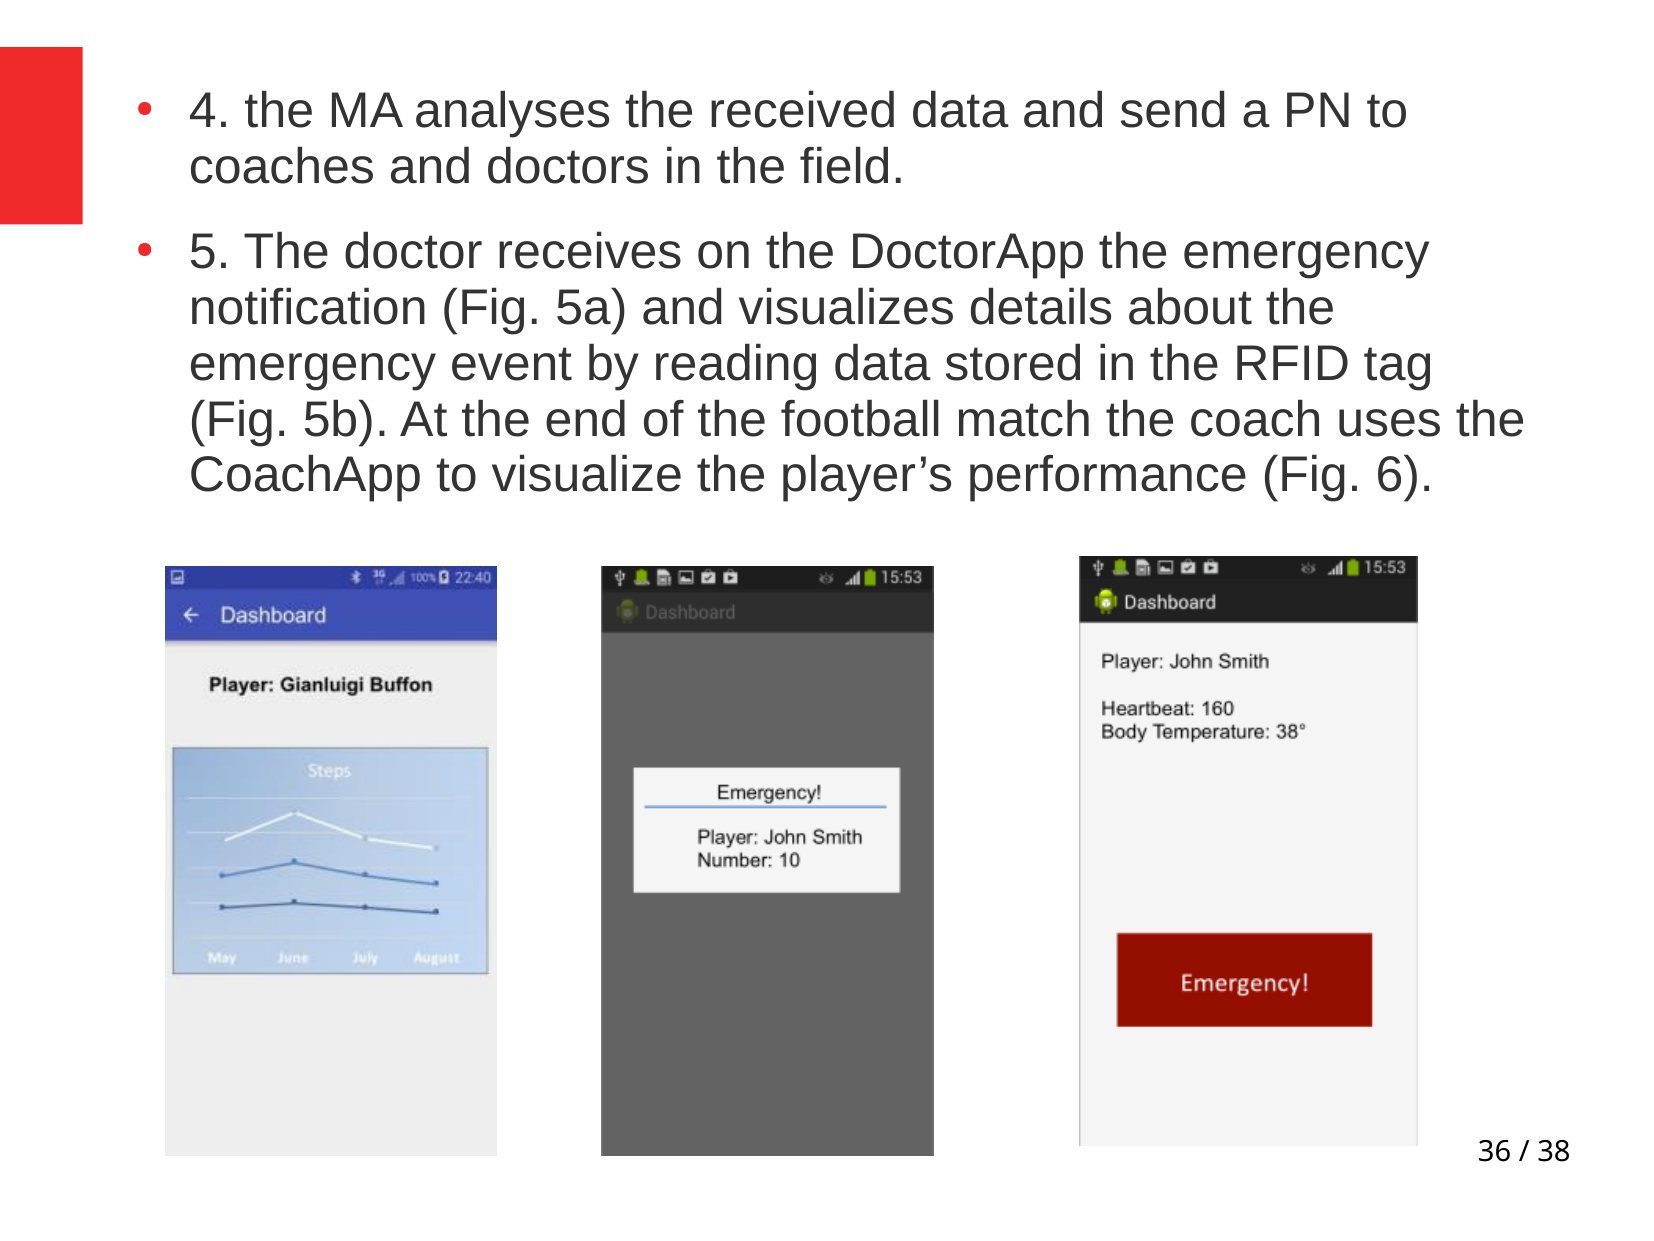

# 4. the MA analyses the received data and send a PN to coaches and doctors in the field.
5. The doctor receives on the DoctorApp the emergency notification (Fig. 5a) and visualizes details about the emergency event by reading data stored in the RFID tag (Fig. 5b). At the end of the football match the coach uses the CoachApp to visualize the player’s performance (Fig. 6).
36